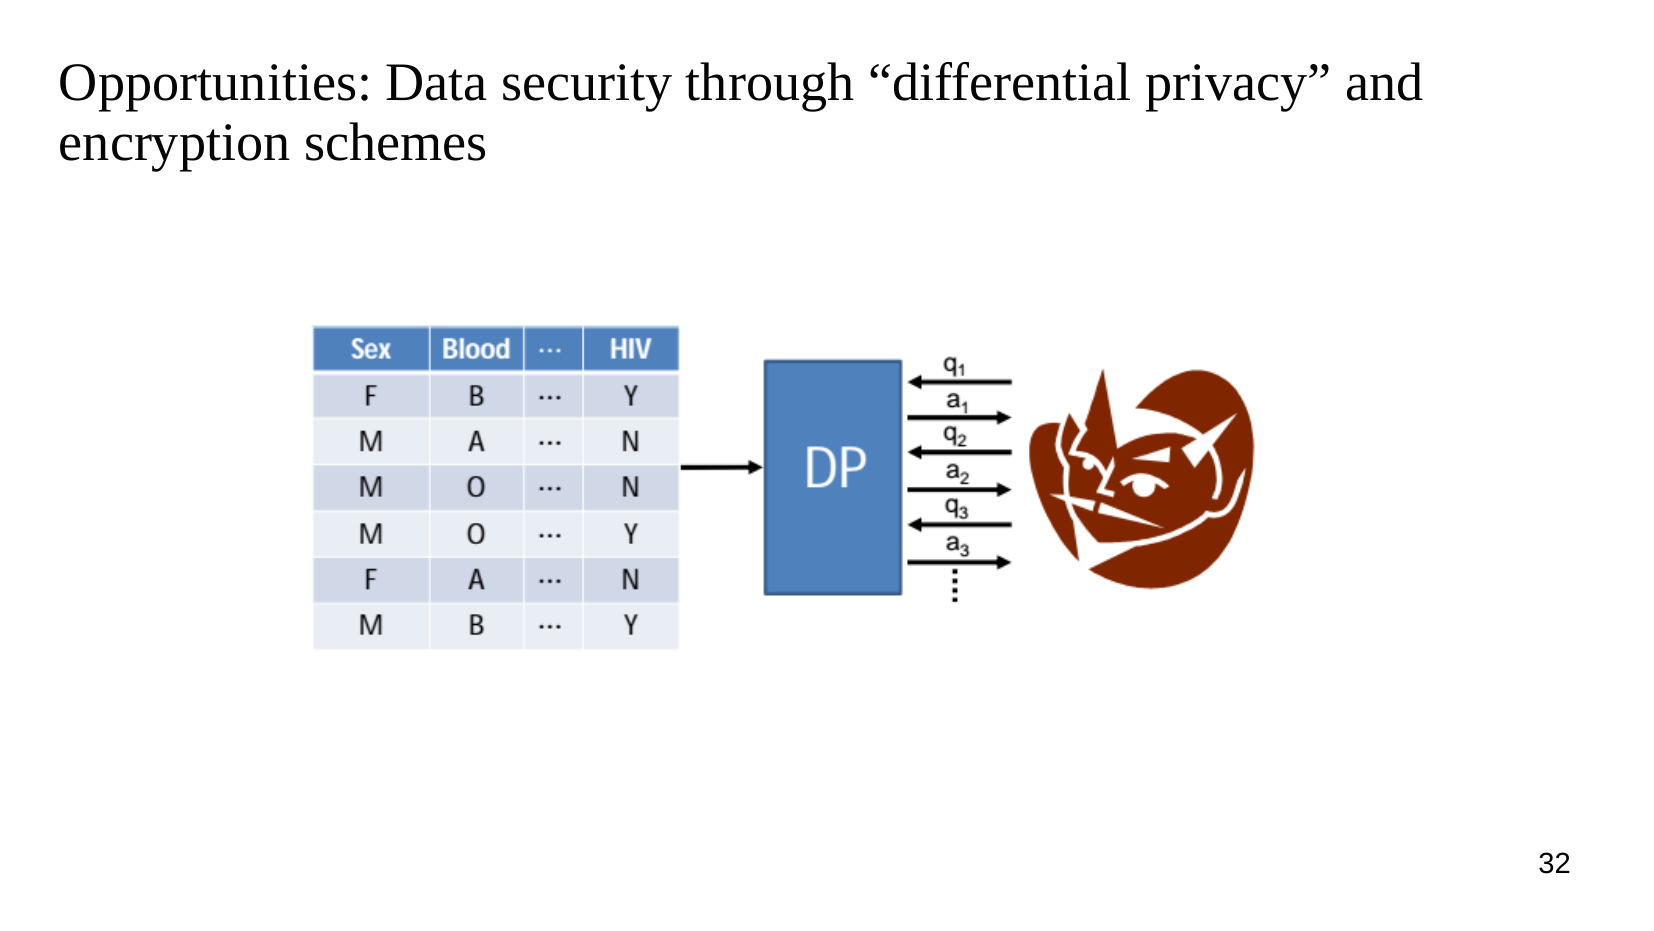

# Opportunities: Data security through “differential privacy” and encryption schemes
32